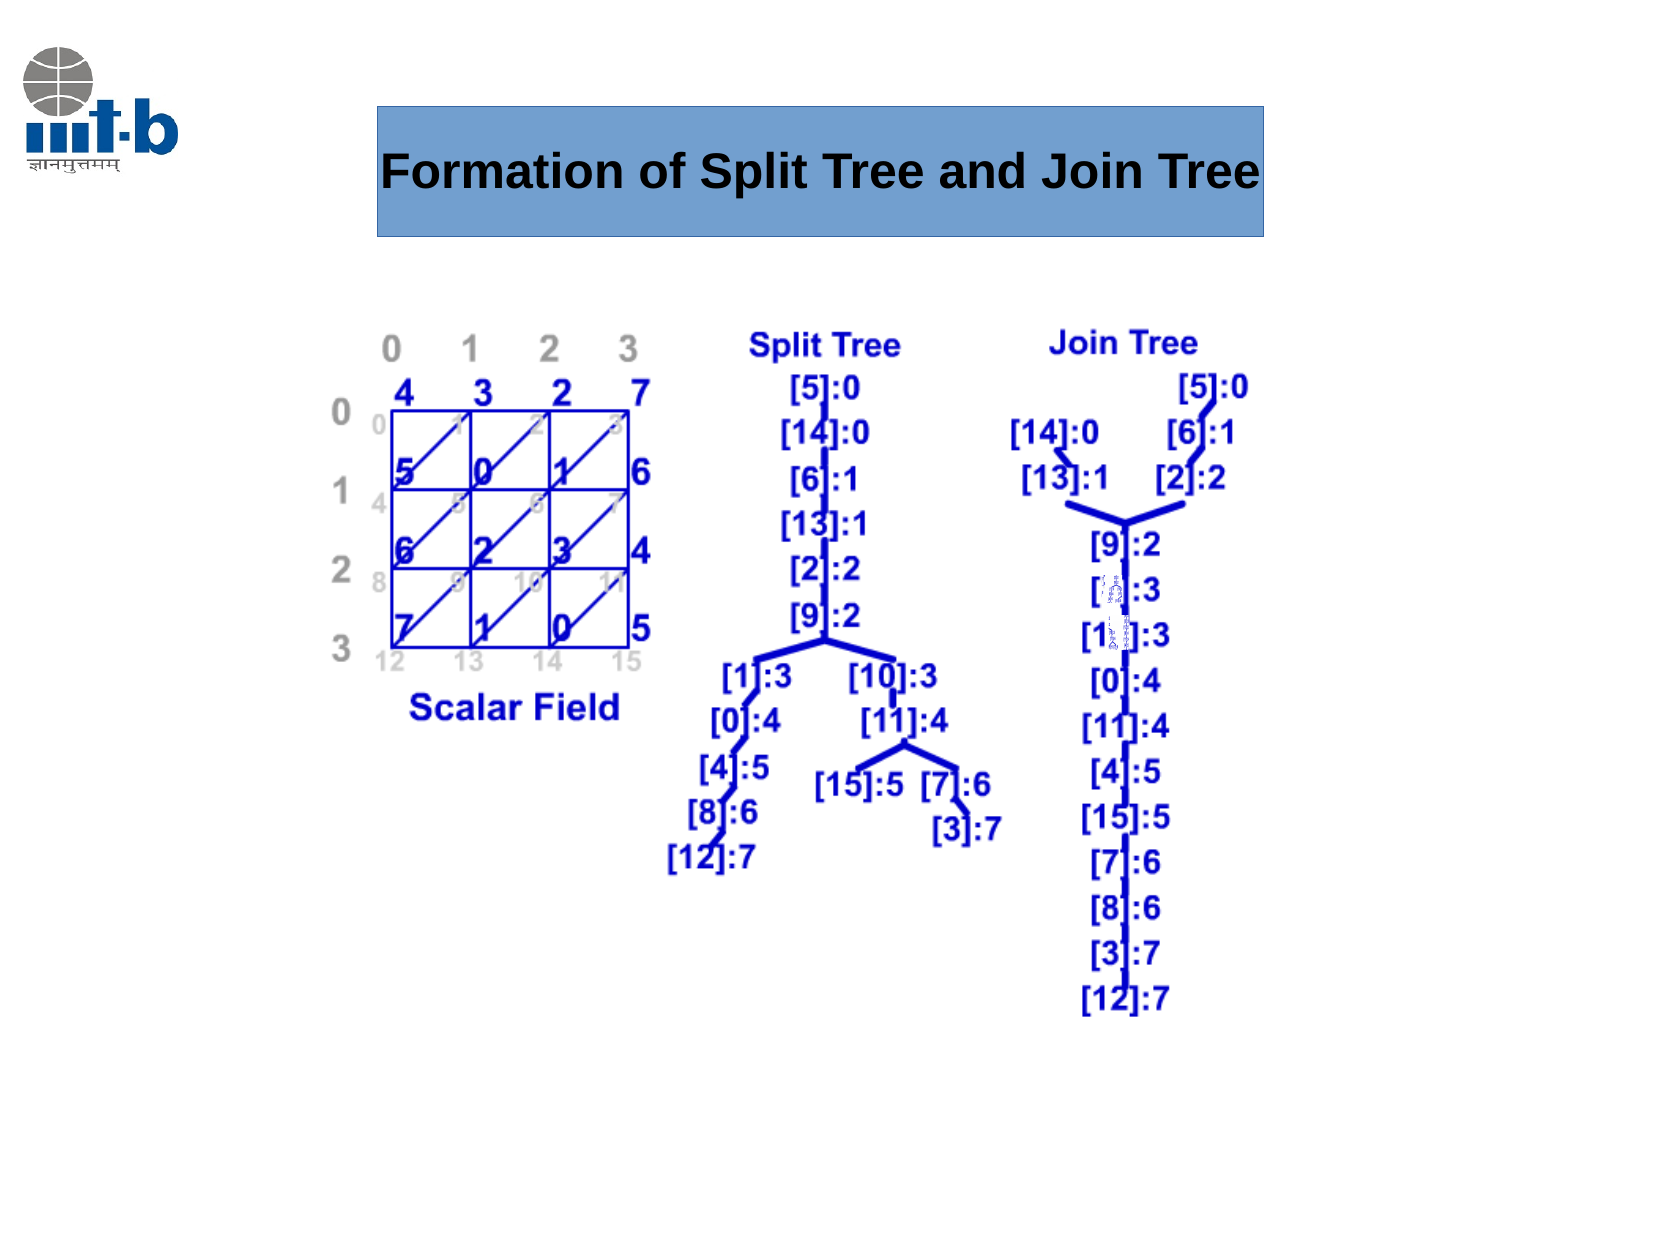

Formation of Split Tree and Join Tree